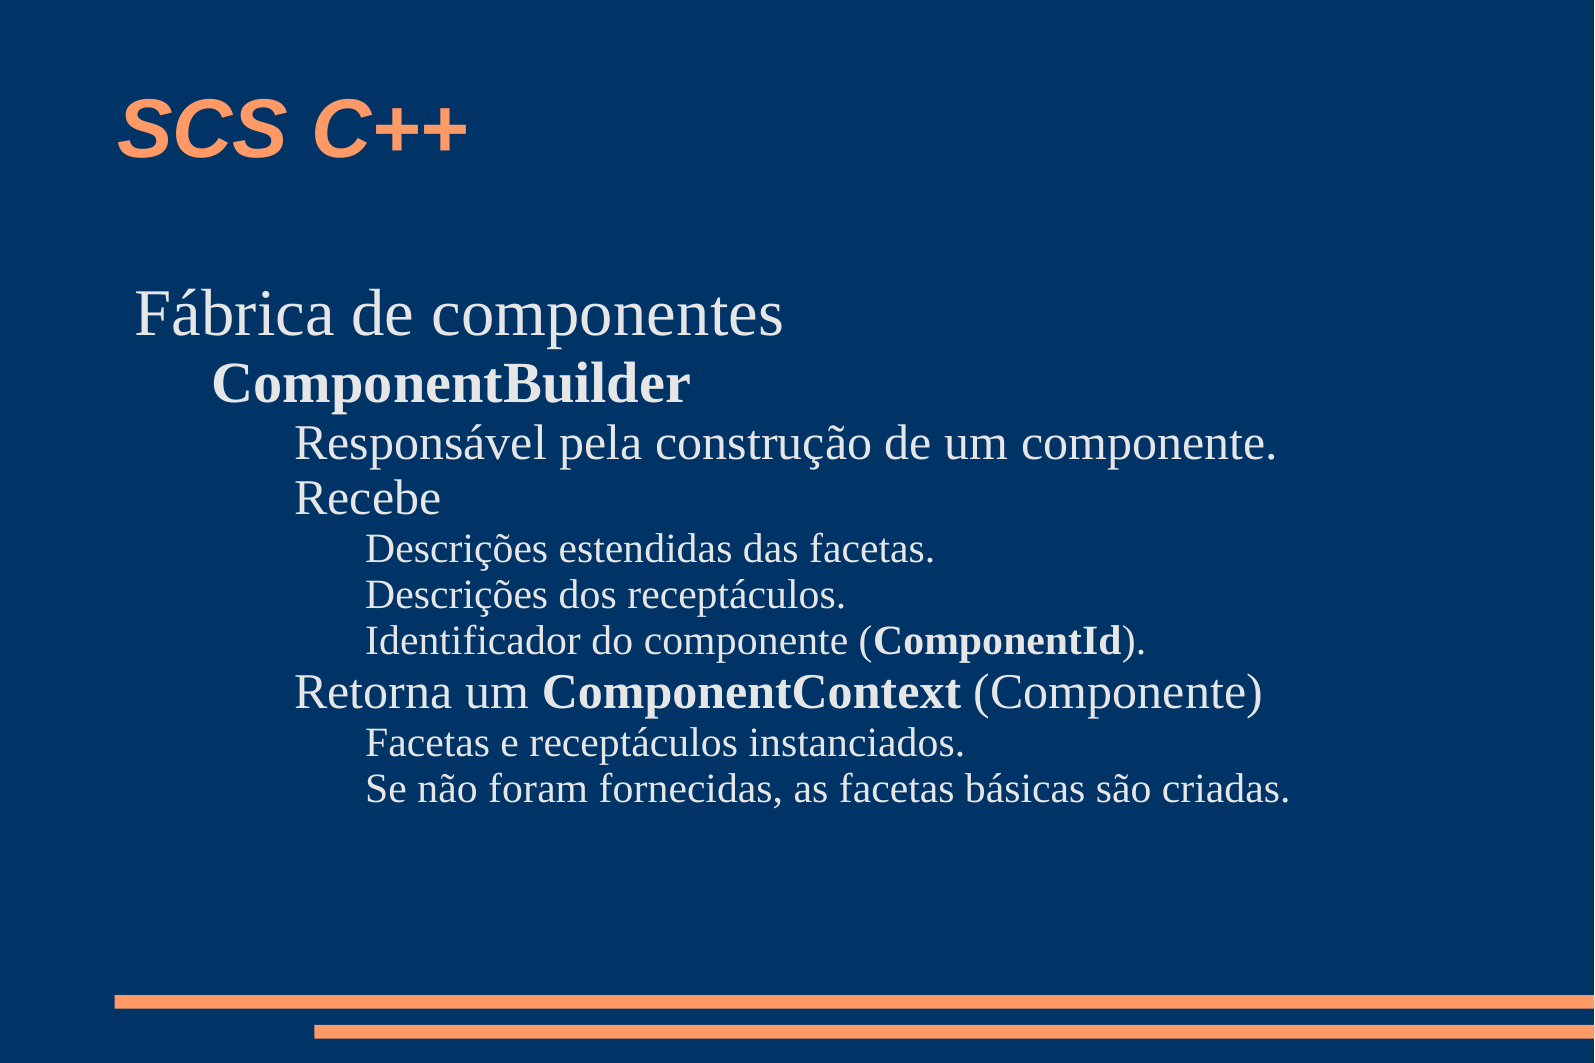

# SCS C++
Fábrica de componentes
ComponentBuilder
Responsável pela construção de um componente.
Recebe
Descrições estendidas das facetas.
Descrições dos receptáculos.
Identificador do componente (ComponentId).
Retorna um ComponentContext (Componente)
Facetas e receptáculos instanciados.
Se não foram fornecidas, as facetas básicas são criadas.